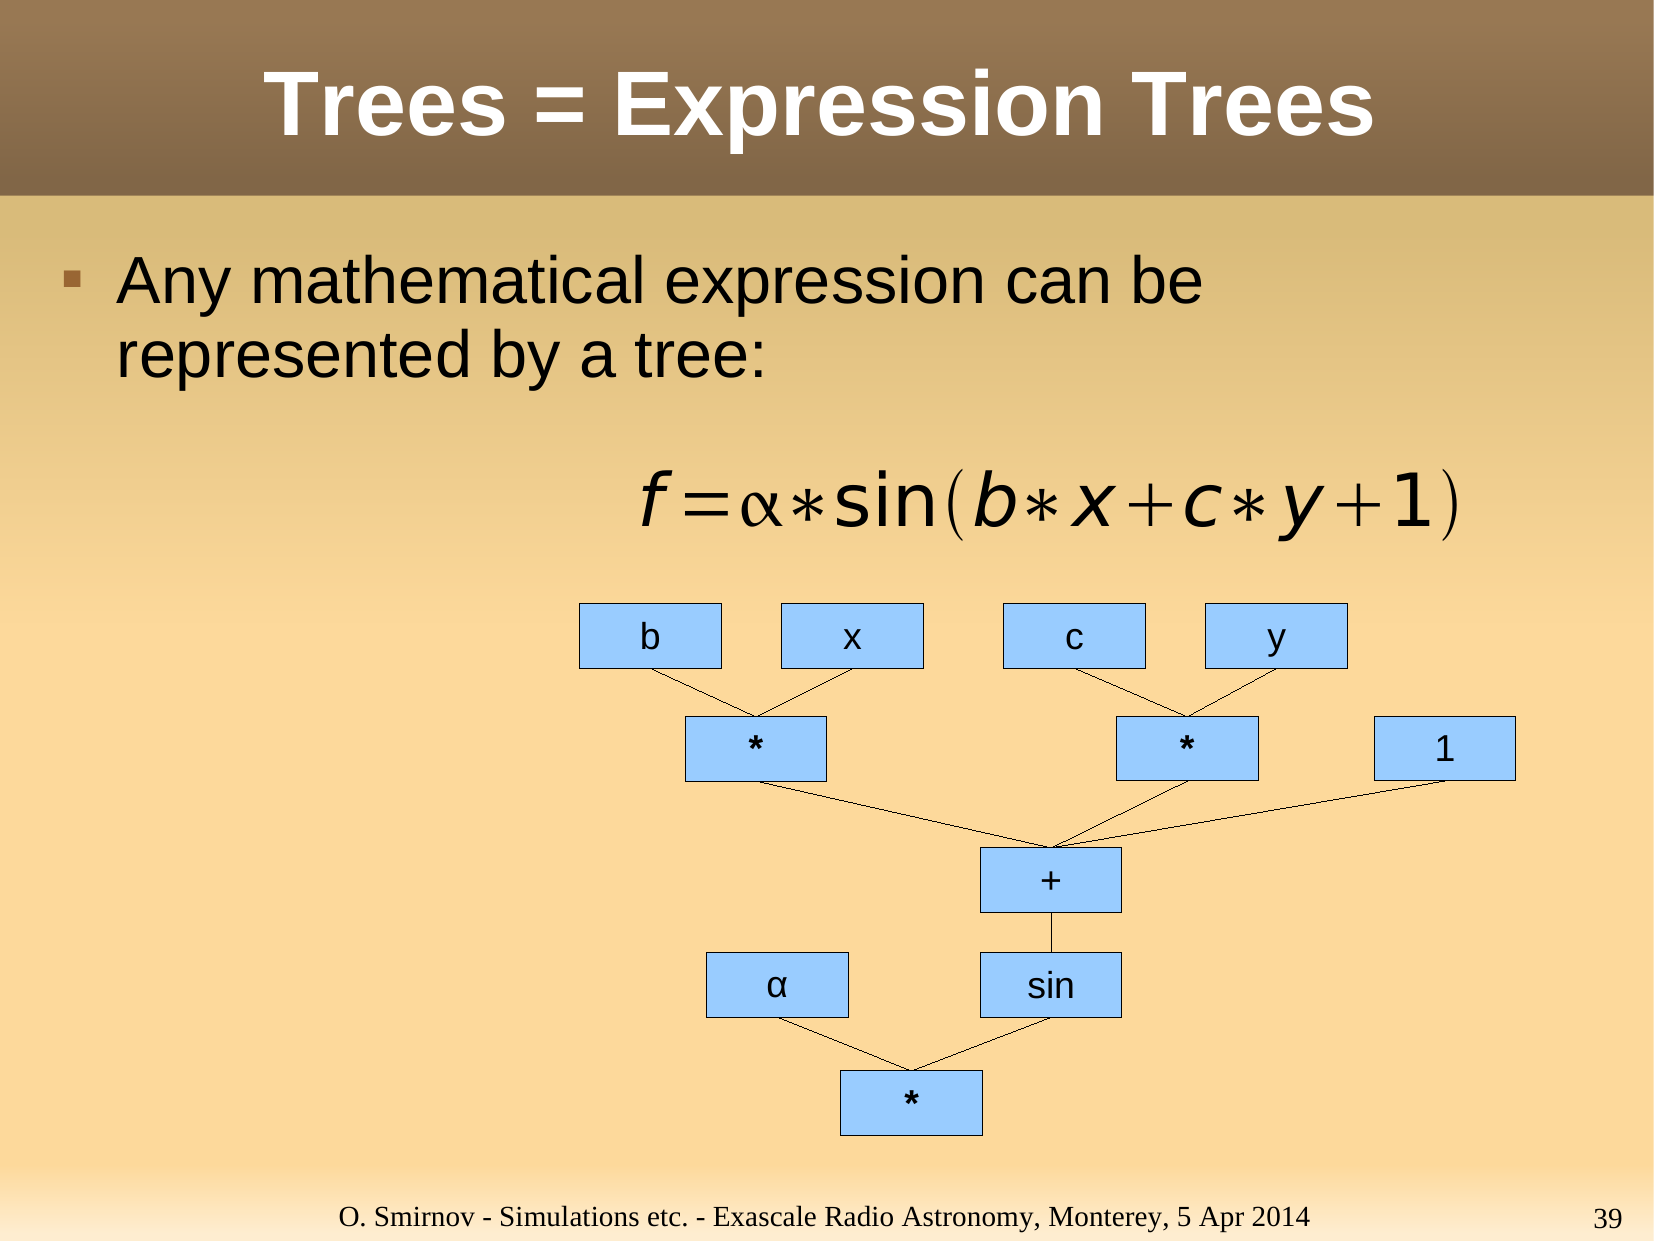

# Trees = Expression Trees
Any mathematical expression can be represented by a tree:
b
x
b
x
c
y
b
x
*
1
*
+
α
sin
*
O. Smirnov - Simulations etc. - Exascale Radio Astronomy, Monterey, 5 Apr 2014
39